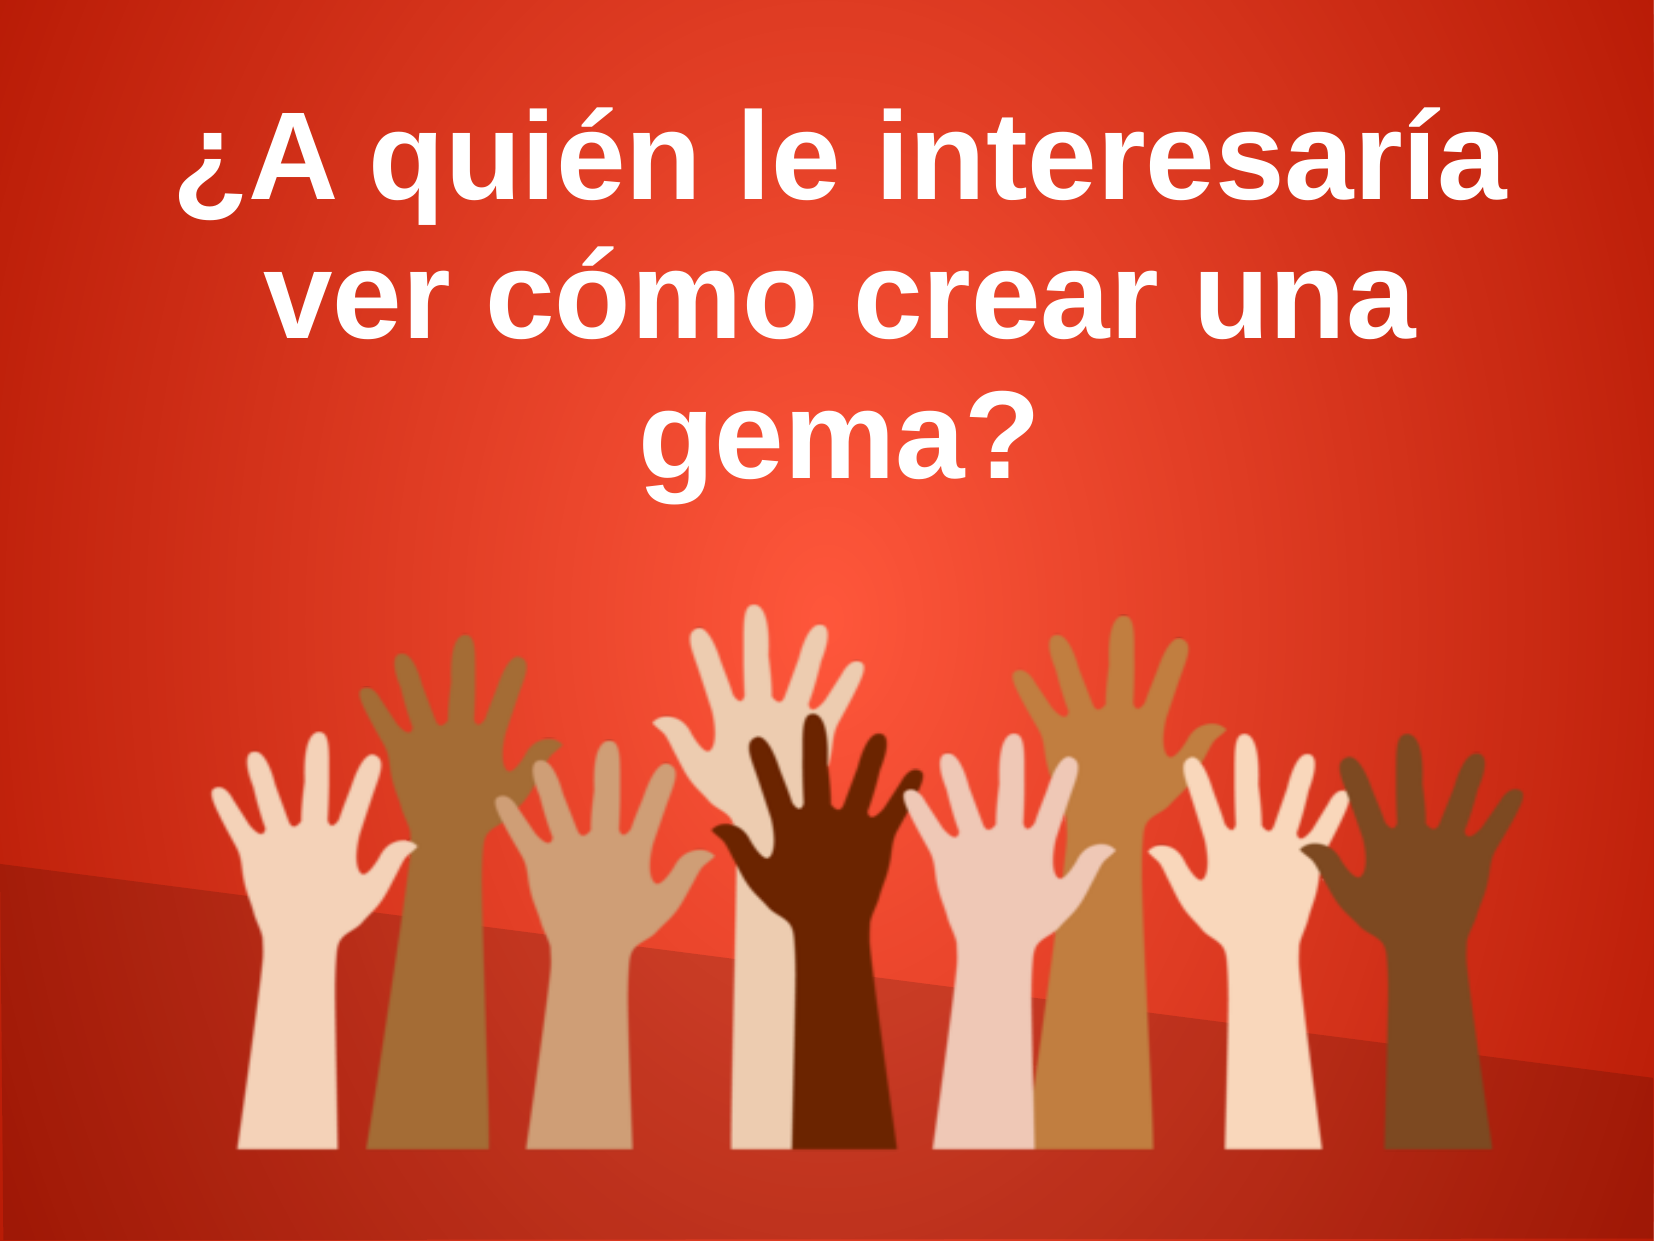

¿A quién le interesaría ver cómo crear una gema?